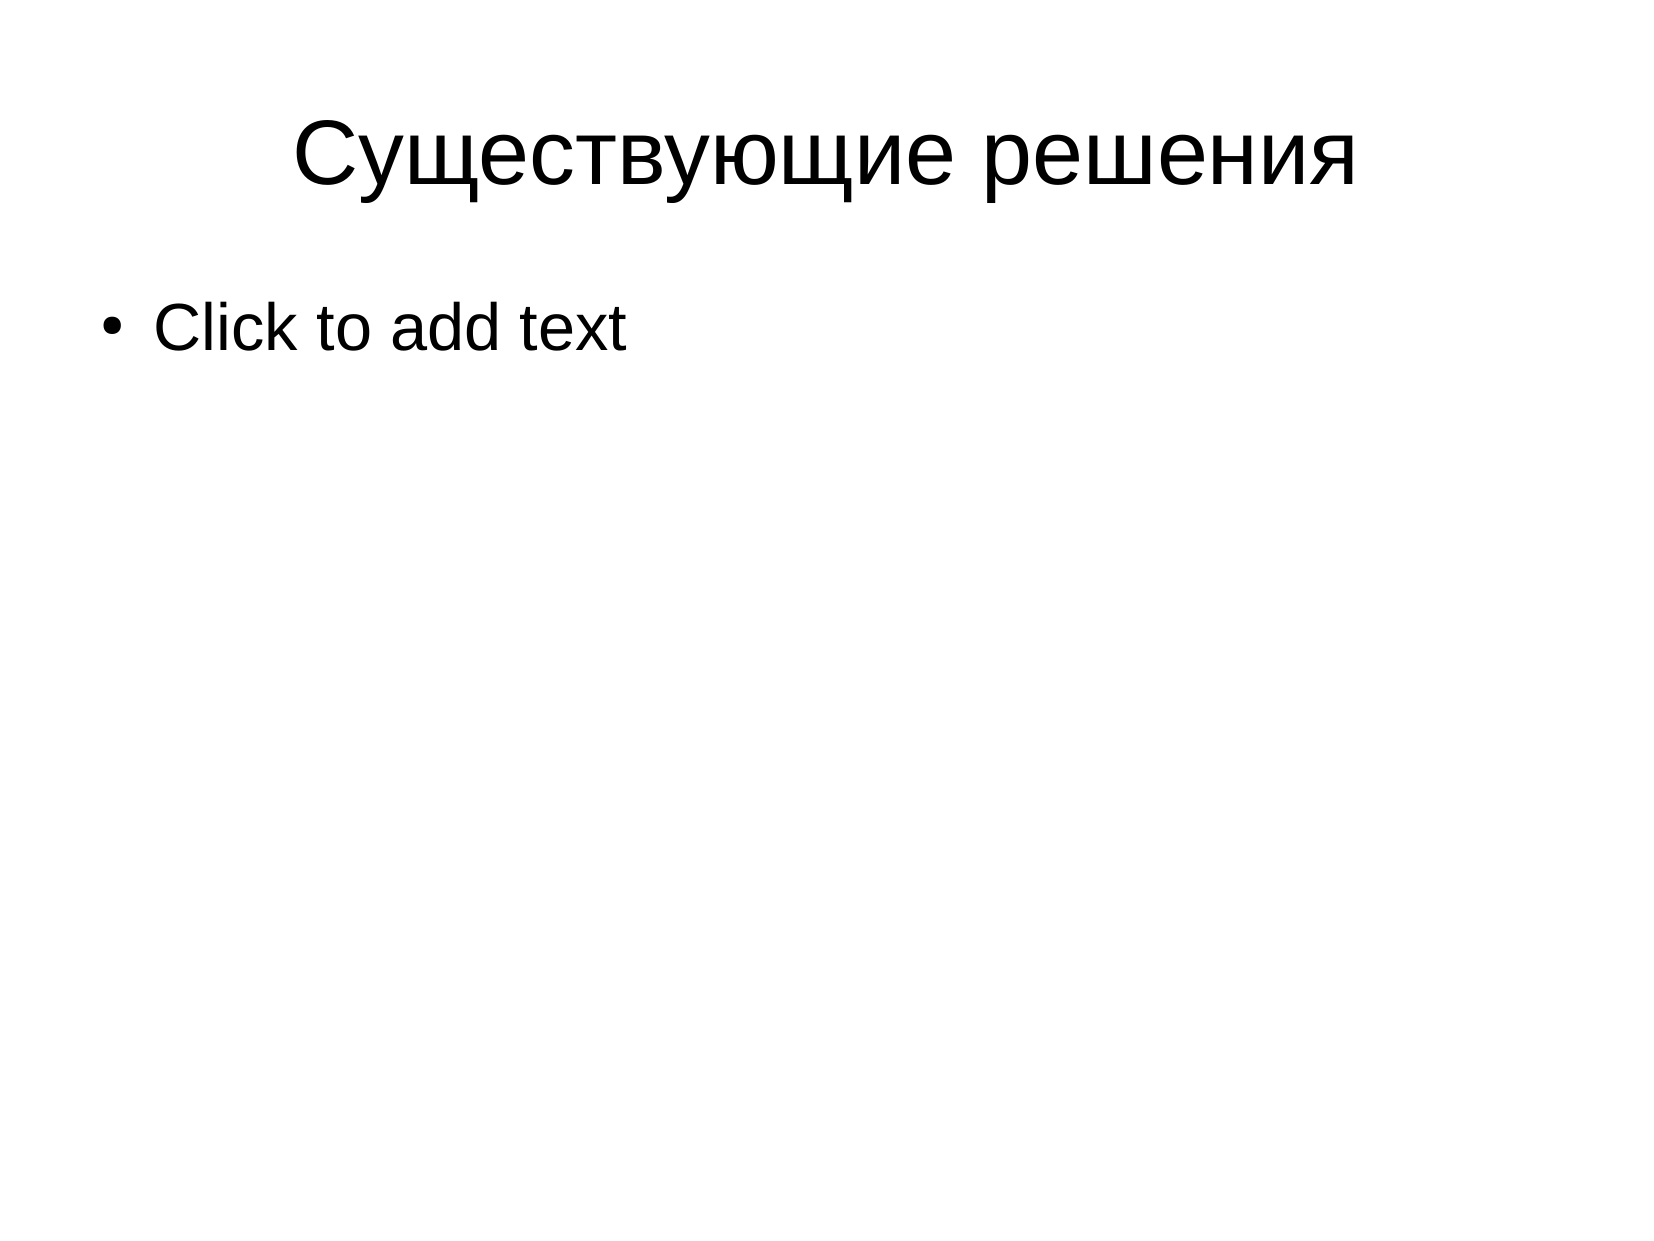

# Существующие решения
Click to add text